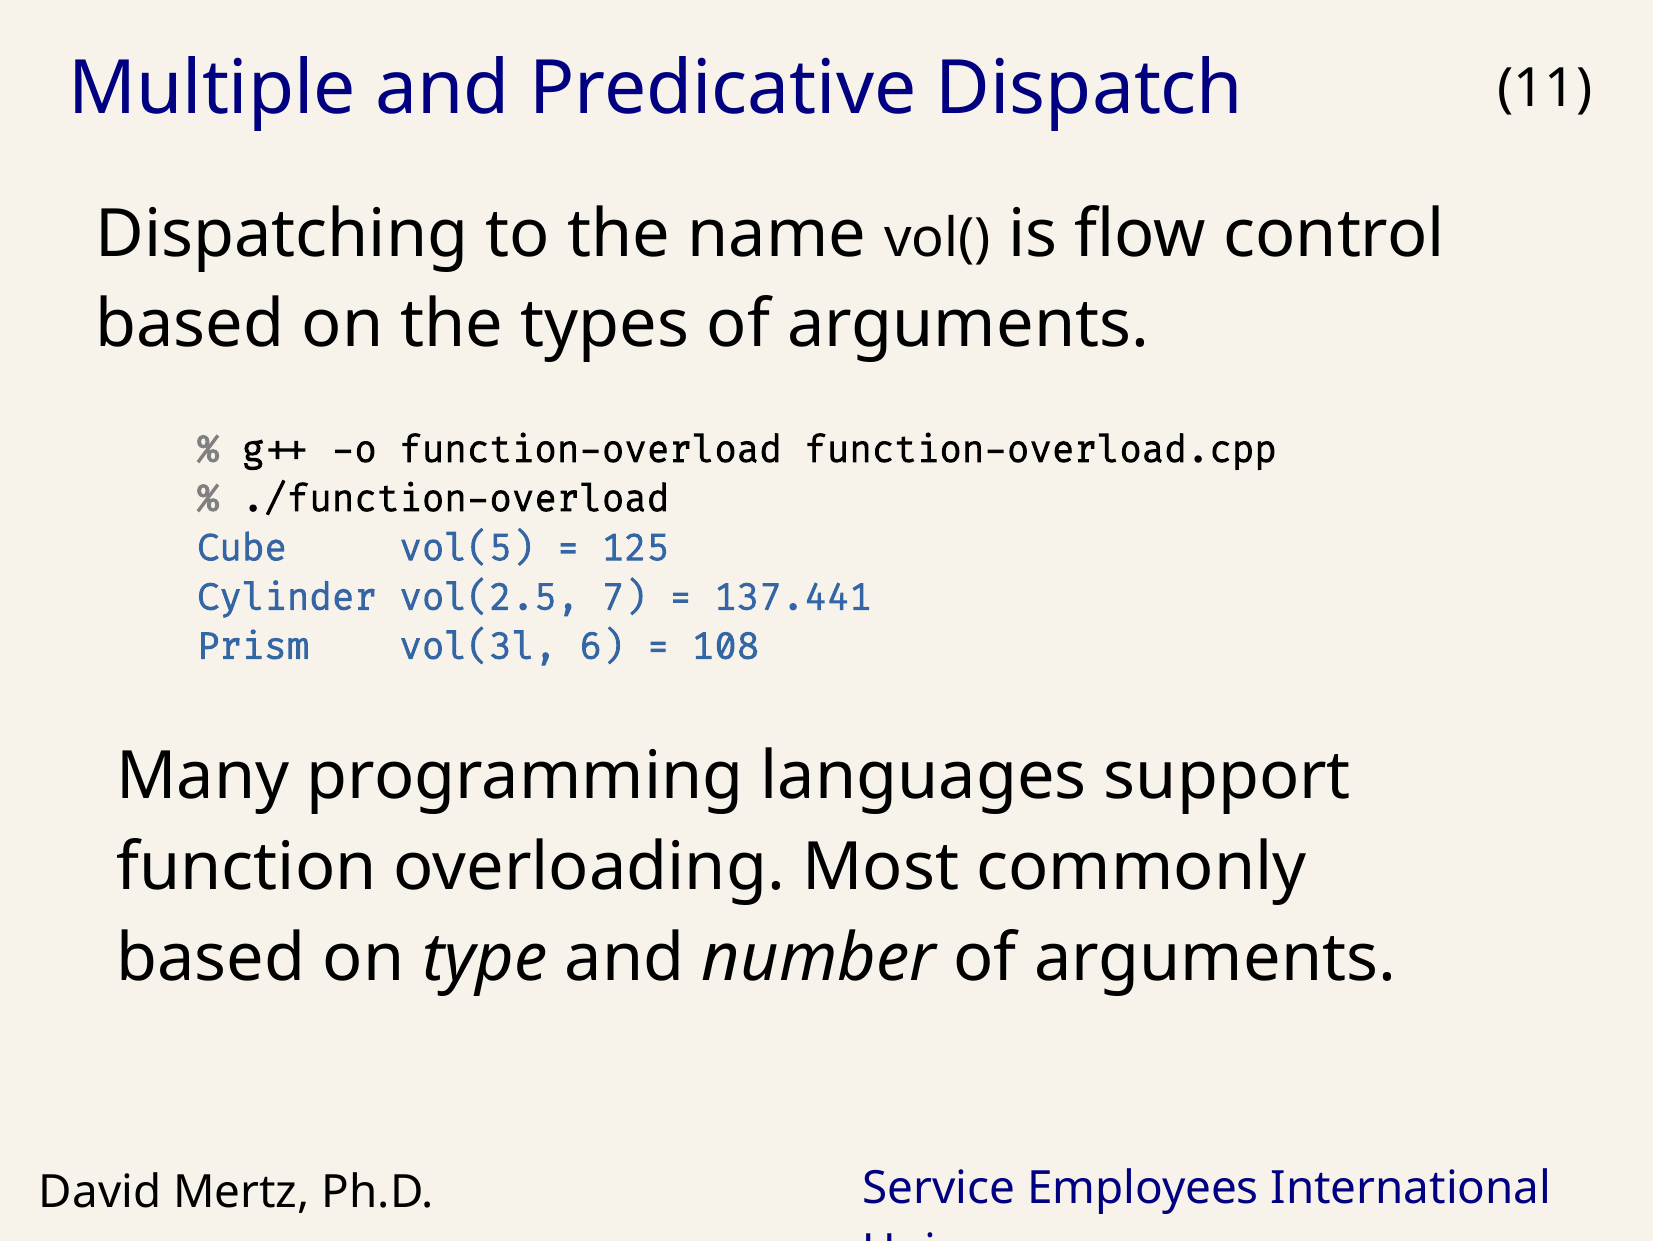

Dispatching to the name vol() is flow control based on the types of arguments.
% g++ -o function-overload function-overload.cpp
% ./function-overload
Cube vol(5) = 125
Cylinder vol(2.5, 7) = 137.441
Prism vol(3l, 6) = 108
Many programming languages support function overloading. Most commonly based on type and number of arguments.